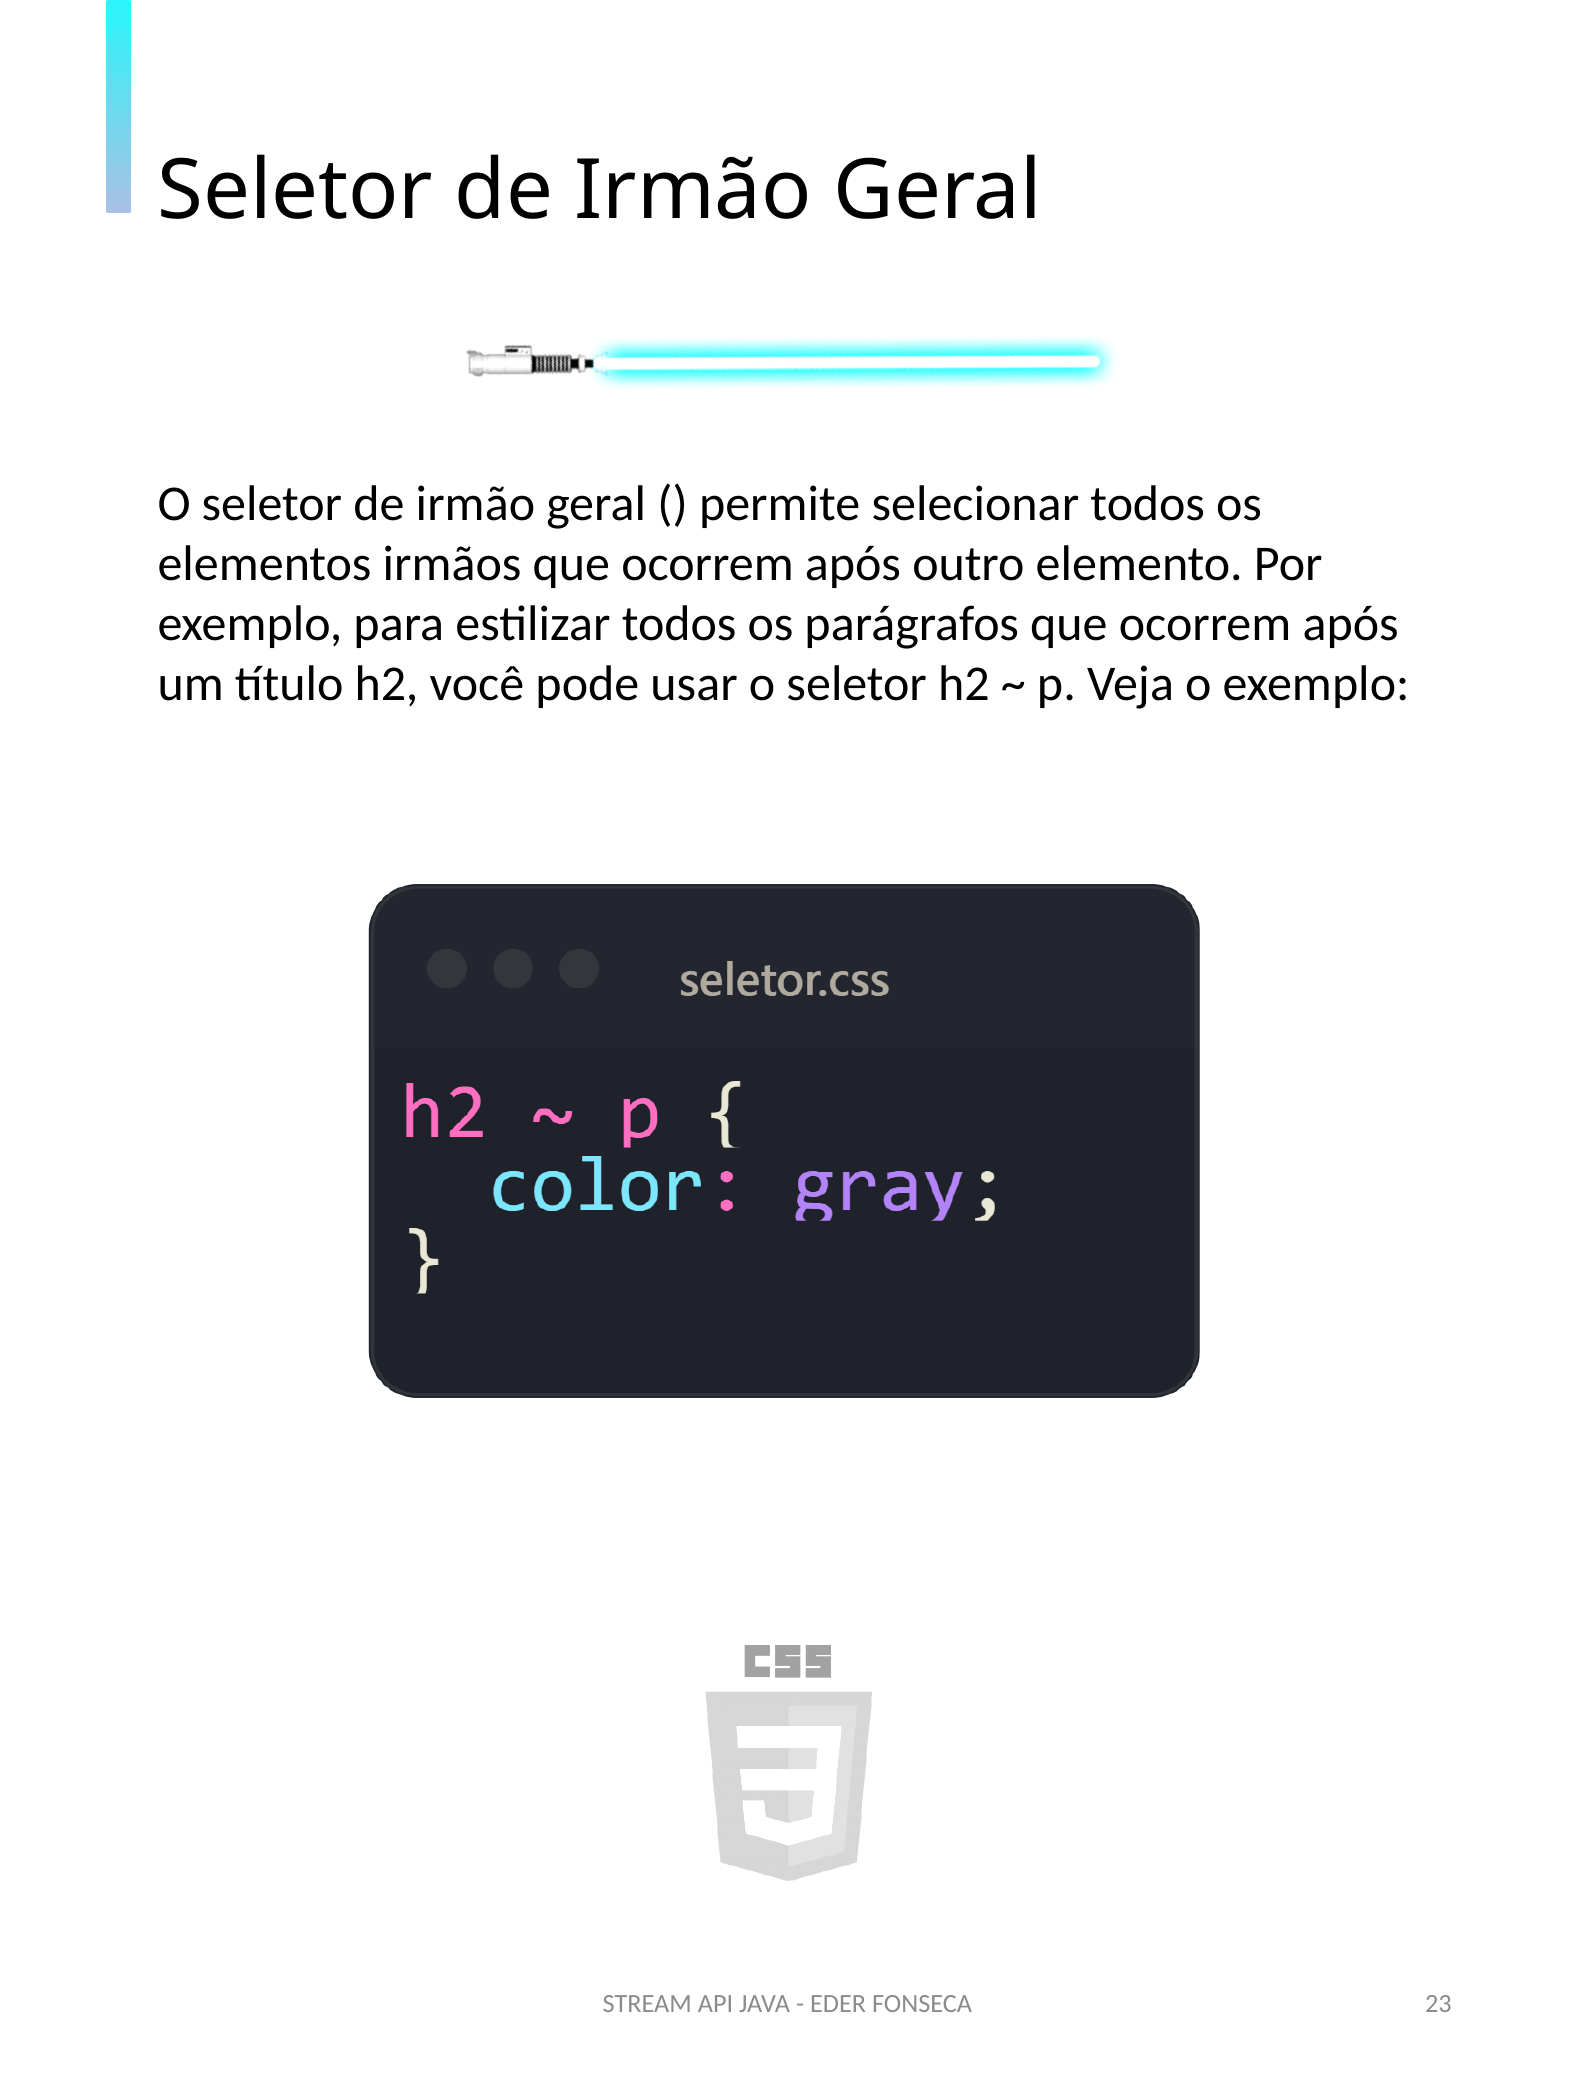

Seletor de Irmão Geral
O seletor de irmão geral () permite selecionar todos os elementos irmãos que ocorrem após outro elemento. Por exemplo, para estilizar todos os parágrafos que ocorrem após um título h2, você pode usar o seletor h2 ~ p. Veja o exemplo:
STREAM API JAVA - EDER FONSECA
23